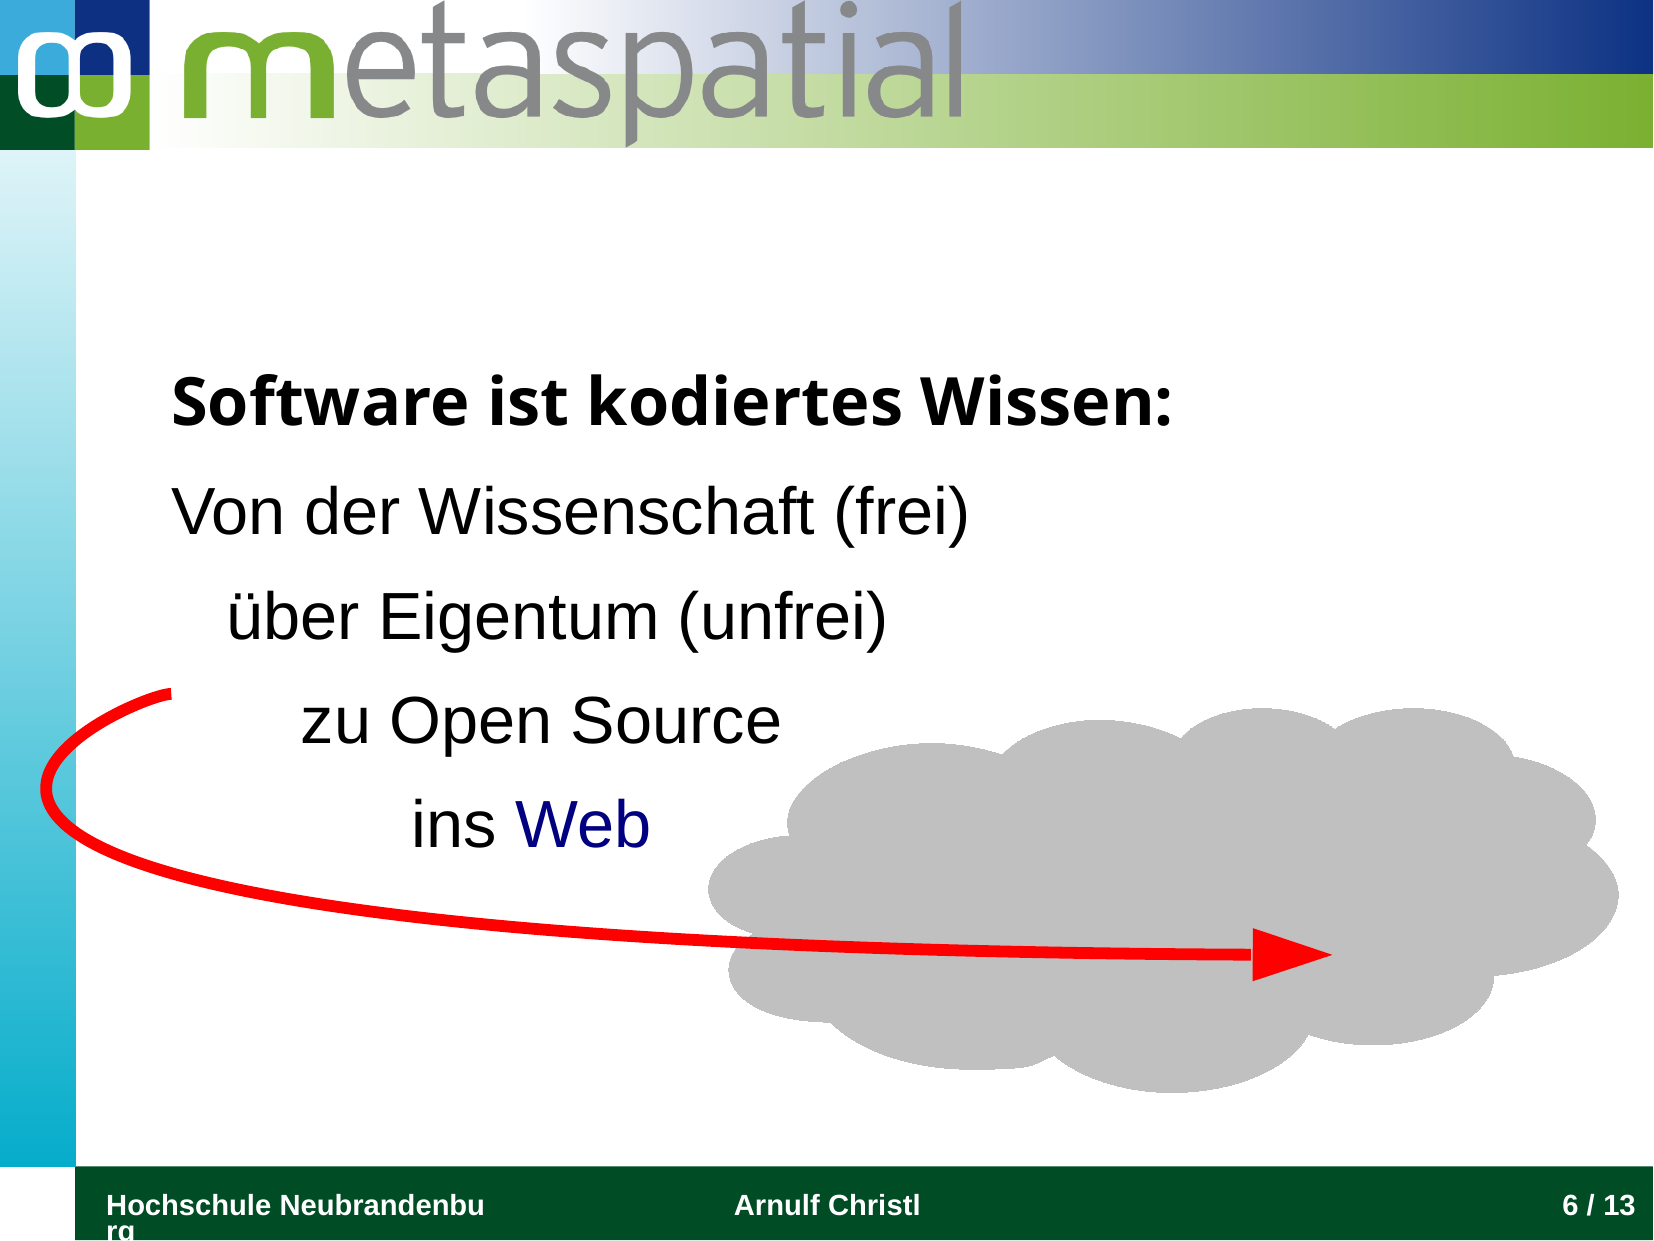

# Software ist kodiertes Wissen:
Von der Wissenschaft (frei)
 über Eigentum (unfrei)
 zu Open Source
 ins Web
Hochschule Neubrandenburg
Arnulf Christl
6